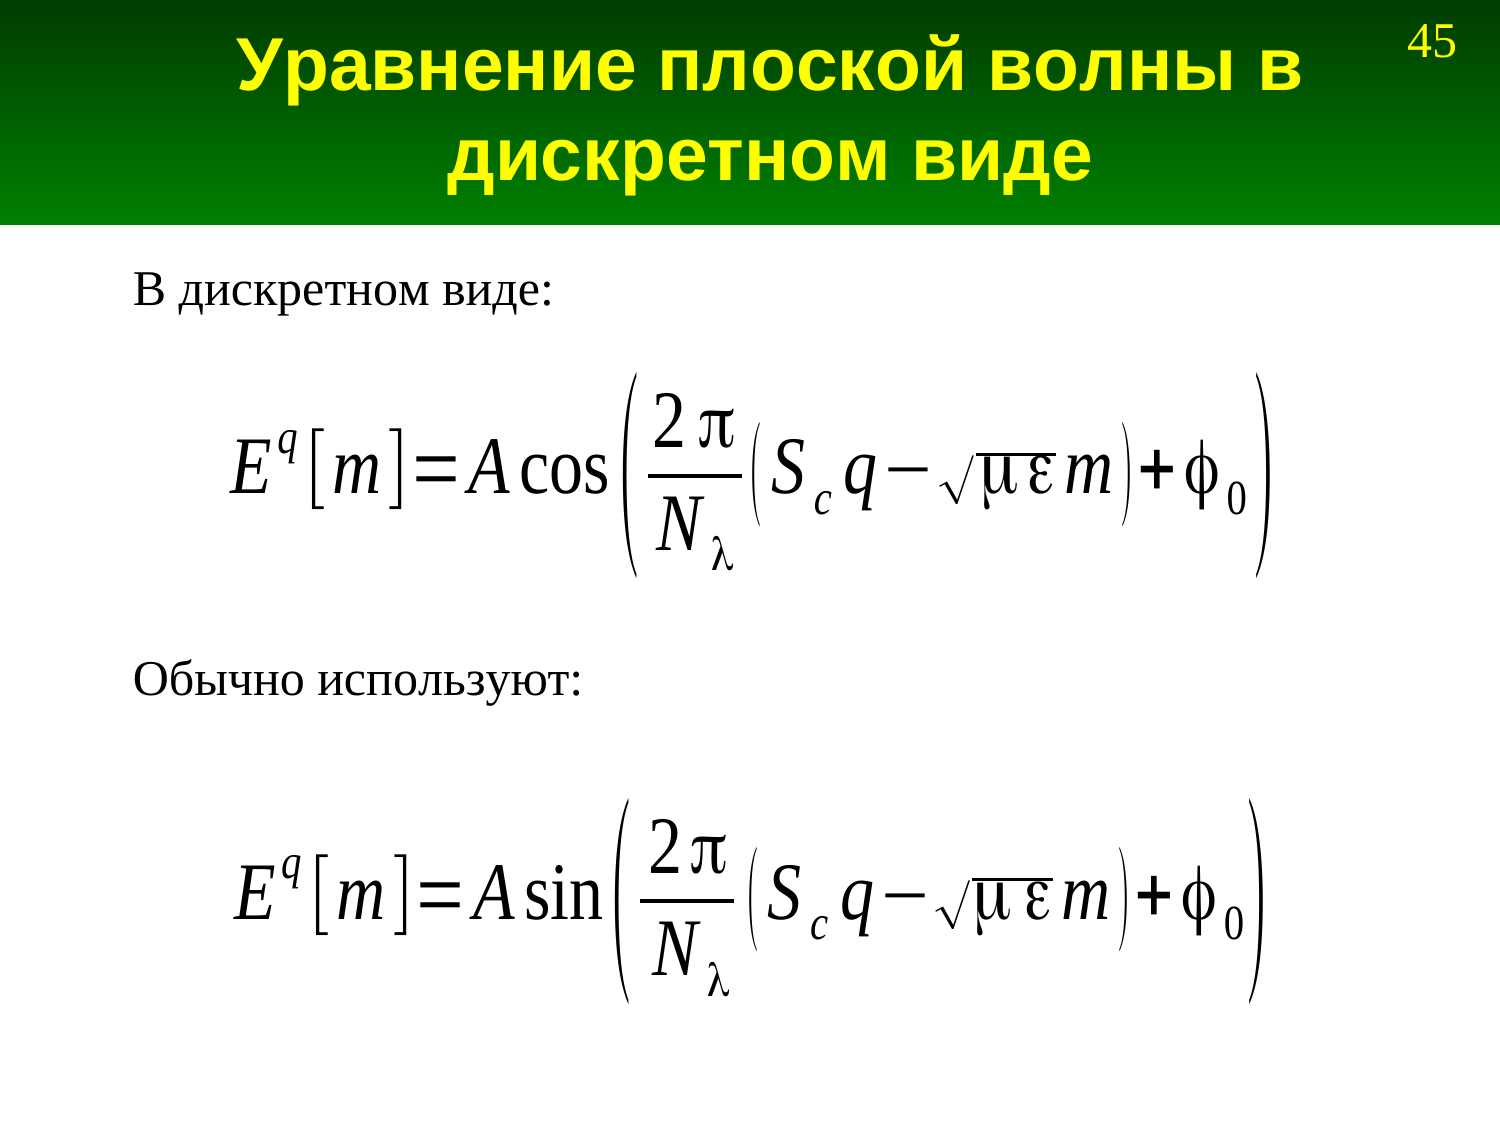

# Уравнение плоской волны в дискретном виде
В дискретном виде:
Обычно используют: